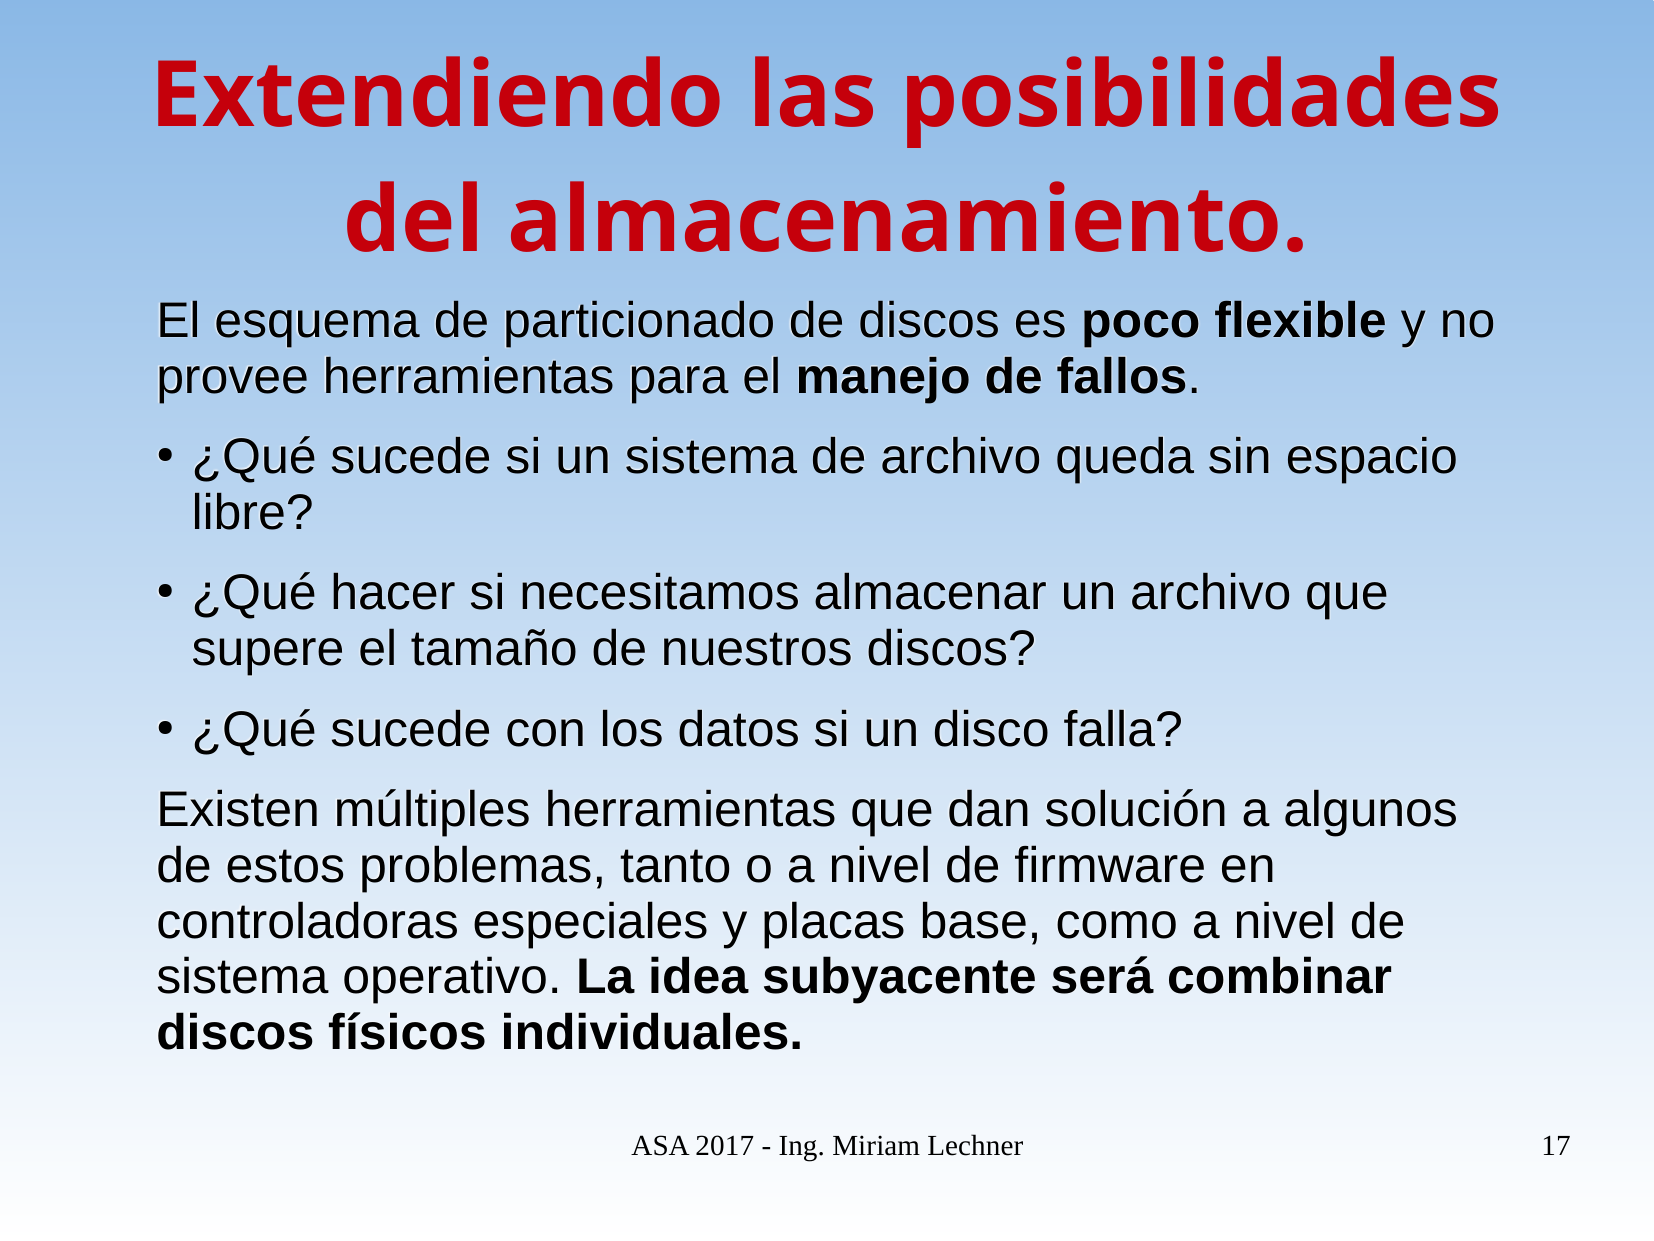

# Extendiendo las posibilidades del almacenamiento.
El esquema de particionado de discos es poco flexible y no provee herramientas para el manejo de fallos.
¿Qué sucede si un sistema de archivo queda sin espacio libre?
¿Qué hacer si necesitamos almacenar un archivo que supere el tamaño de nuestros discos?
¿Qué sucede con los datos si un disco falla?
Existen múltiples herramientas que dan solución a algunos de estos problemas, tanto o a nivel de firmware en controladoras especiales y placas base, como a nivel de sistema operativo. La idea subyacente será combinar discos físicos individuales.
ASA 2017 - Ing. Miriam Lechner
17